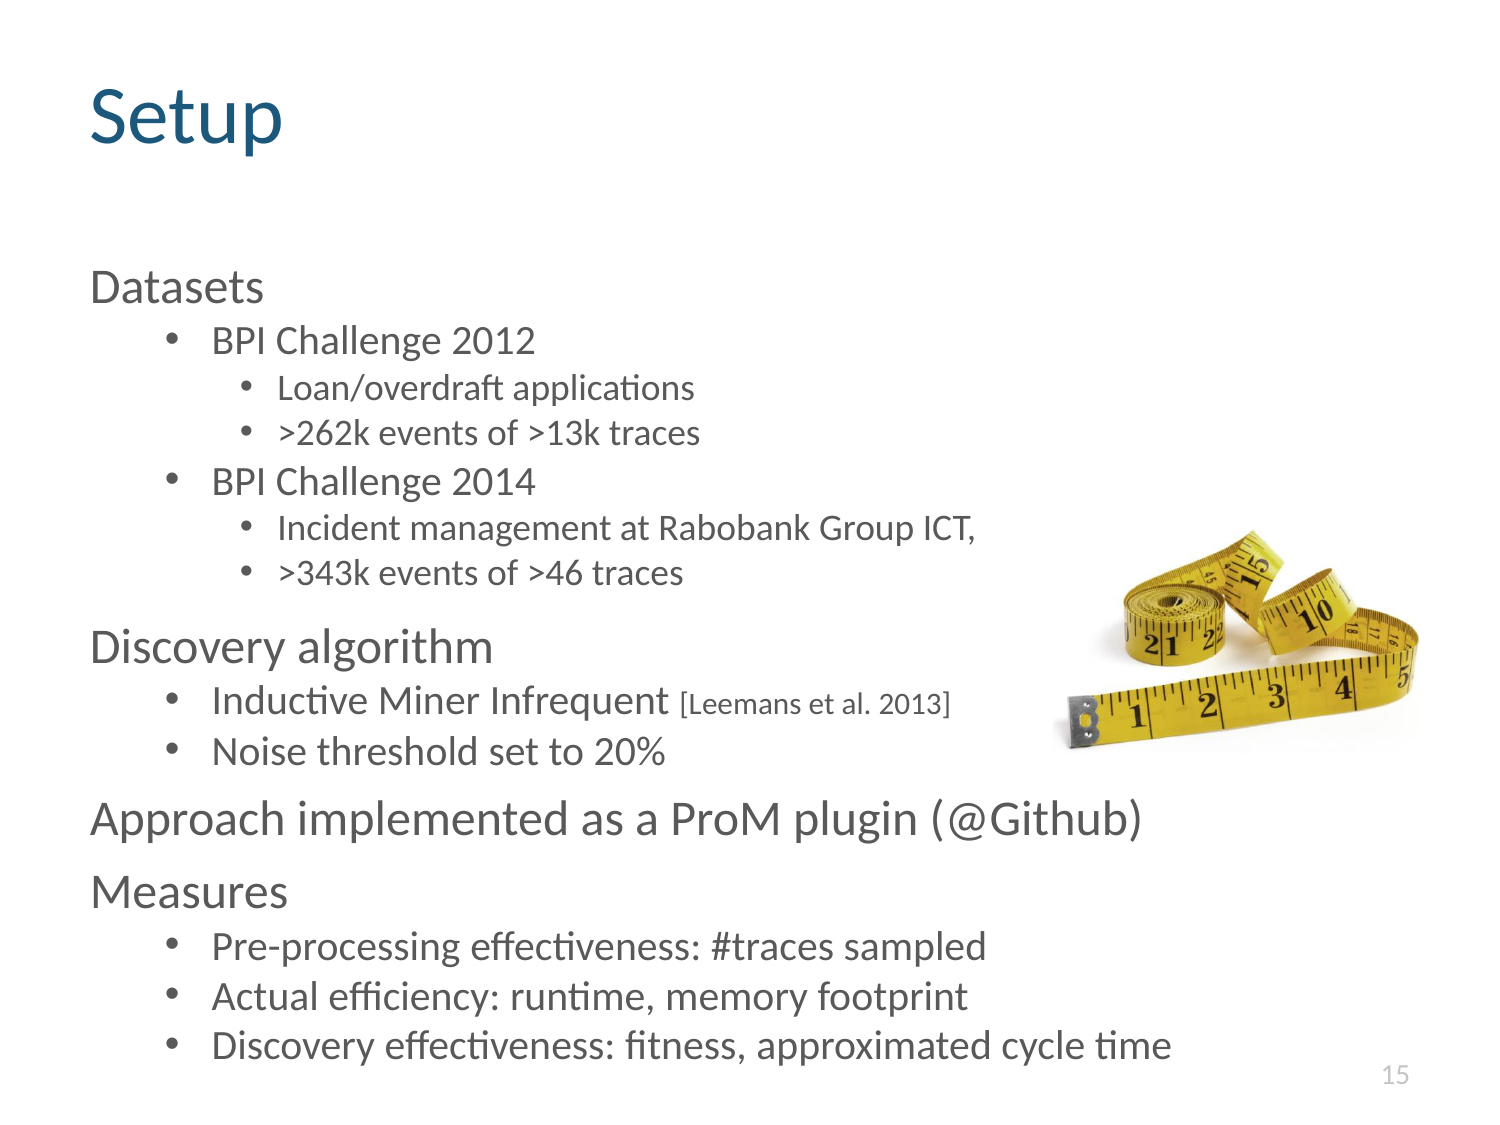

Setup
Datasets
BPI Challenge 2012
Loan/overdraft applications
>262k events of >13k traces
BPI Challenge 2014
Incident management at Rabobank Group ICT,
>343k events of >46 traces
Discovery algorithm
Inductive Miner Infrequent [Leemans et al. 2013]
Noise threshold set to 20%
Approach implemented as a ProM plugin (@Github)
Measures
Pre-processing effectiveness: #traces sampled
Actual efficiency: runtime, memory footprint
Discovery effectiveness: fitness, approximated cycle time